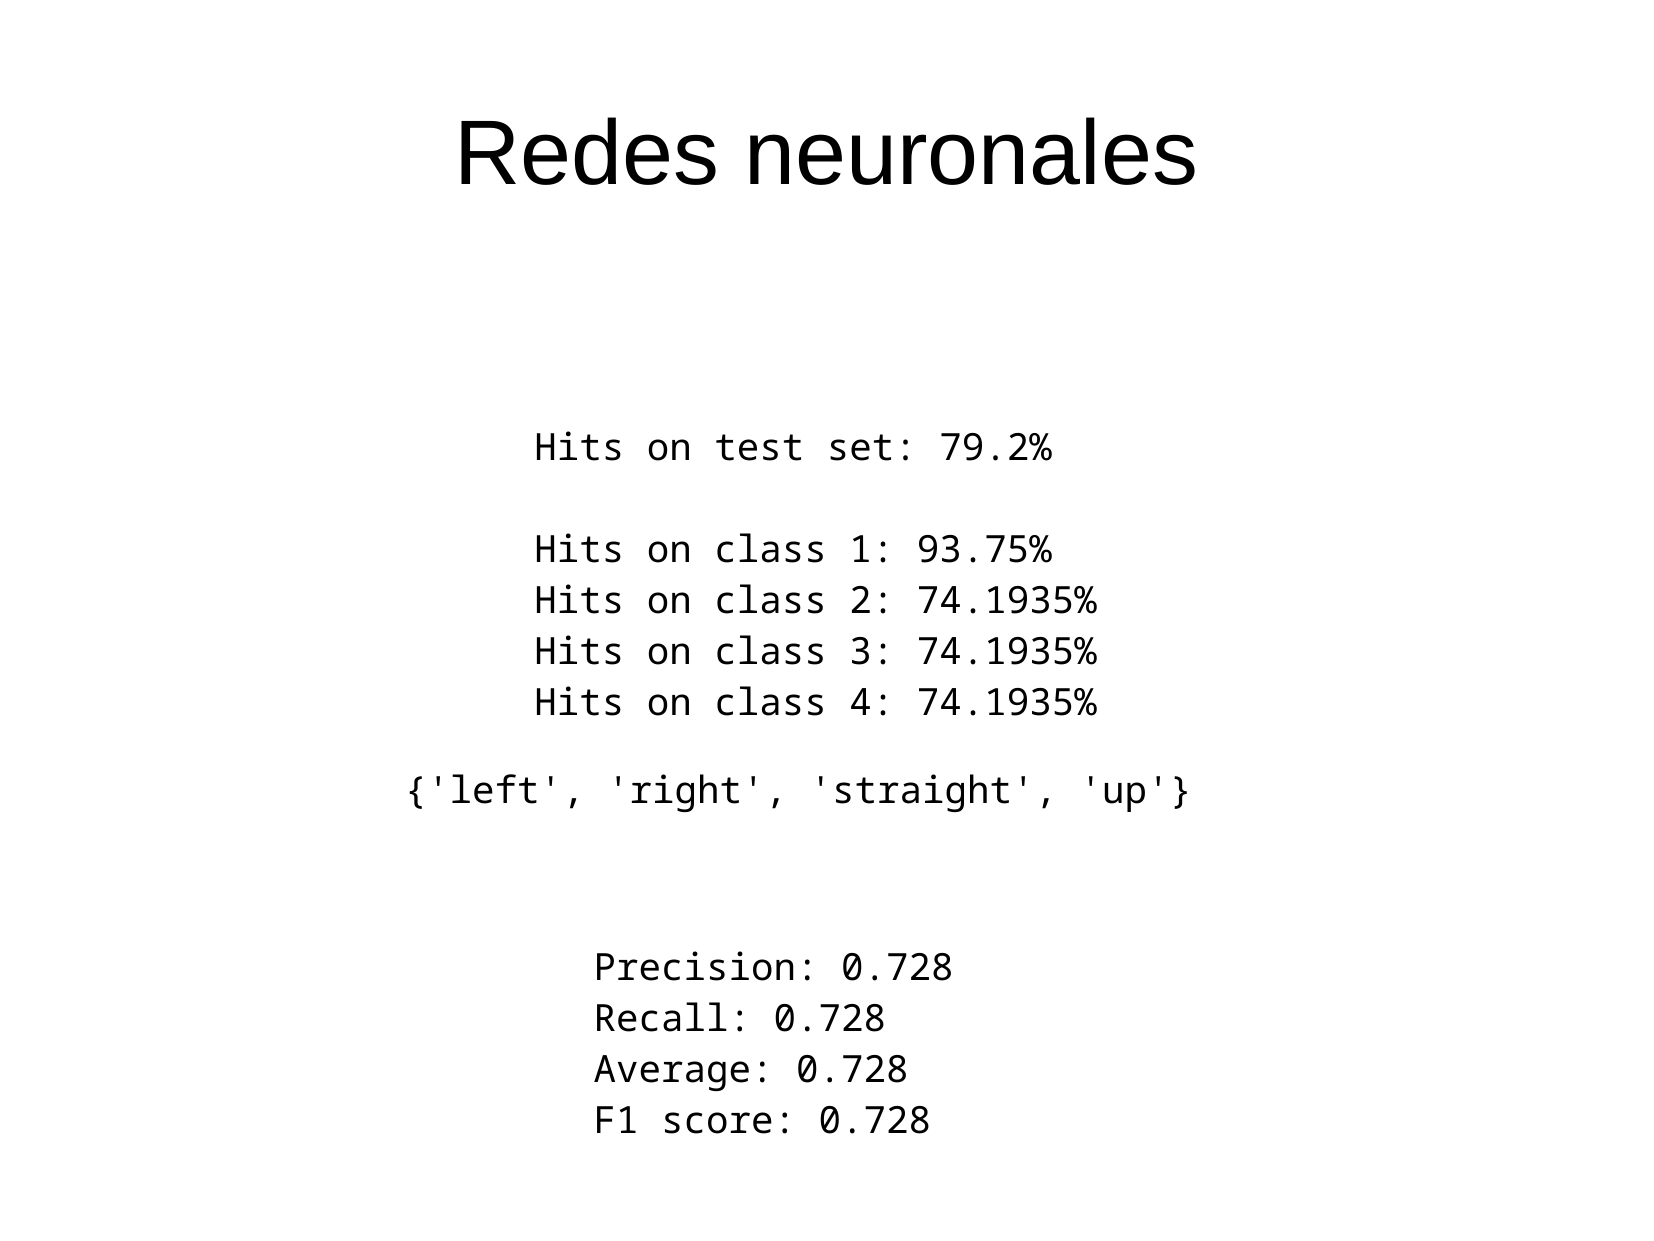

# Redes neuronales
Hits on test set: 79.2%
Hits on class 1: 93.75%
Hits on class 2: 74.1935%
Hits on class 3: 74.1935%
Hits on class 4: 74.1935%
{'left', 'right', 'straight', 'up'}
Precision: 0.728
Recall: 0.728
Average: 0.728
F1 score: 0.728